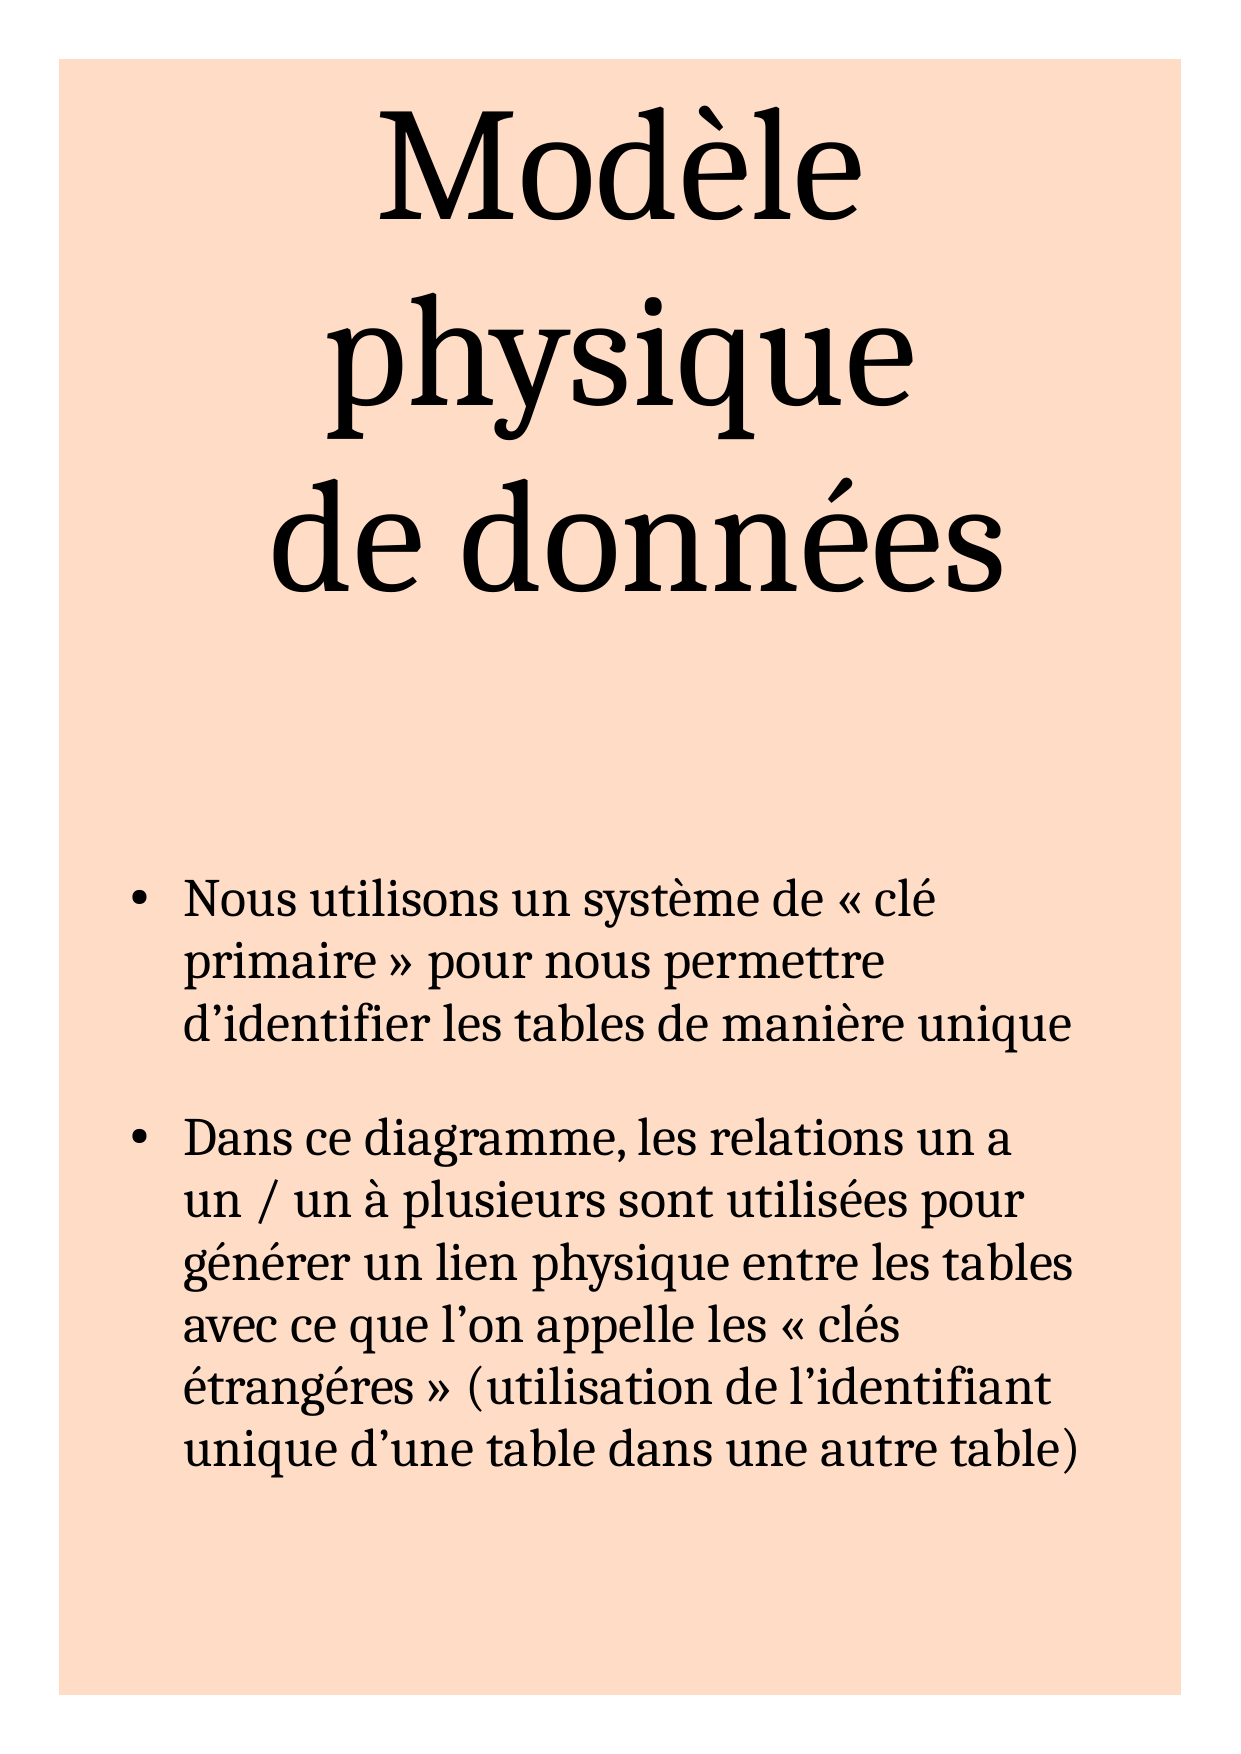

# Modèle physique de données
Nous utilisons un système de « clé primaire » pour nous permettre d’identifier les tables de manière unique
Dans ce diagramme, les relations un a un / un à plusieurs sont utilisées pour générer un lien physique entre les tables avec ce que l’on appelle les « clés étrangéres » (utilisation de l’identifiant unique d’une table dans une autre table)